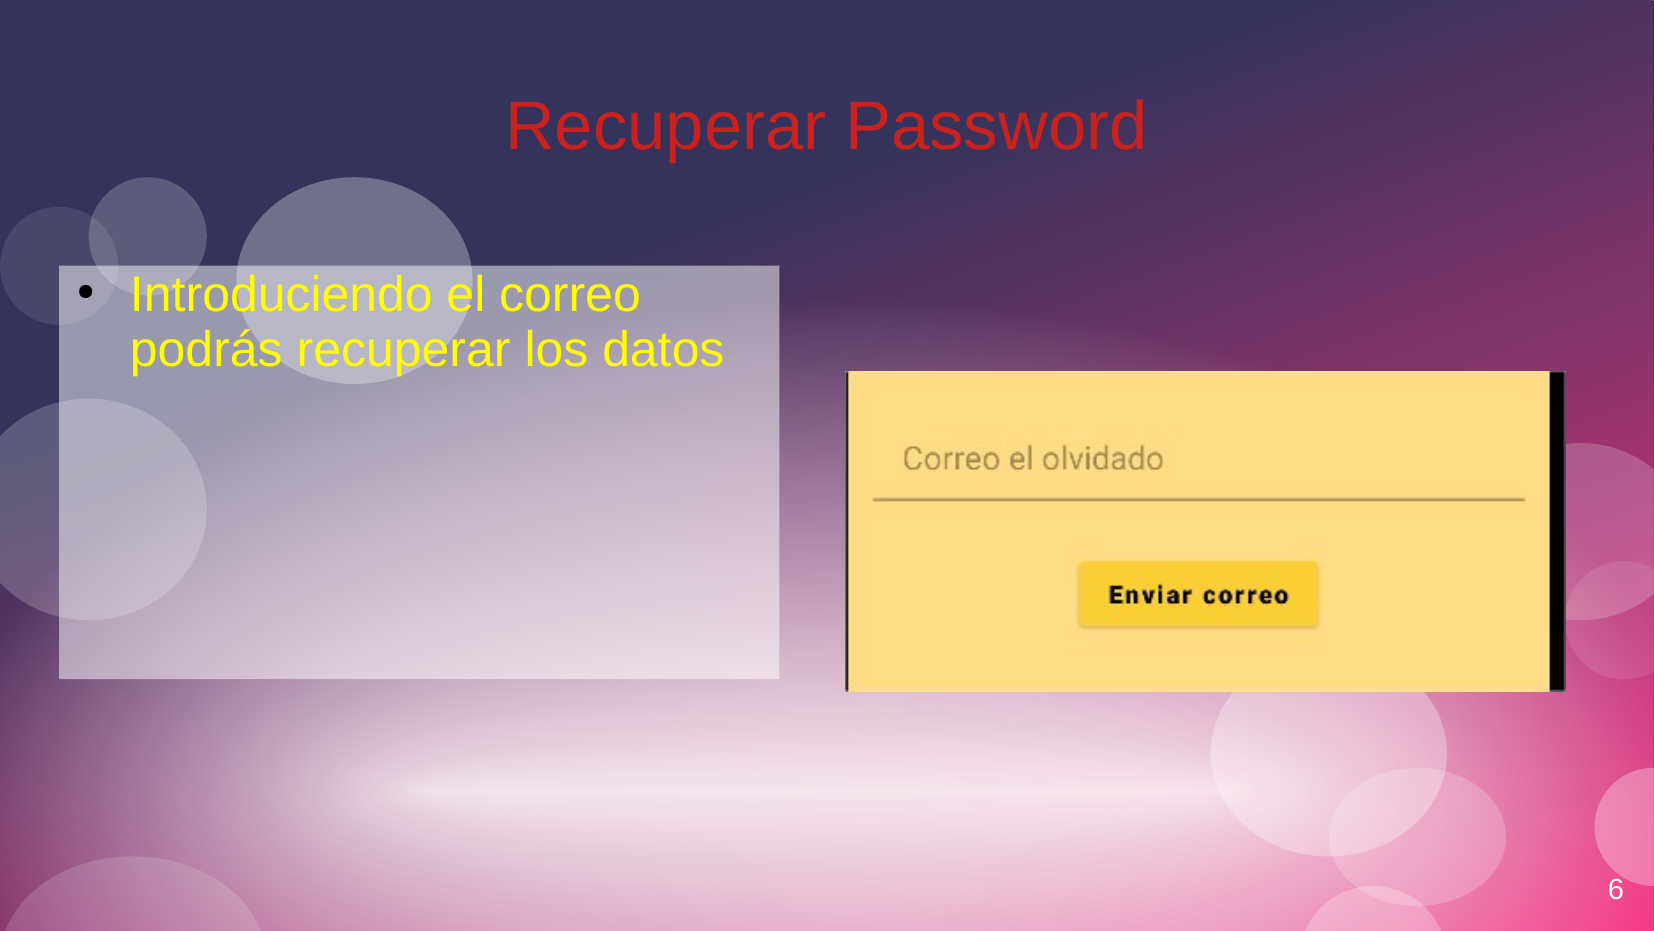

# Recuperar Password
Introduciendo el correo podrás recuperar los datos